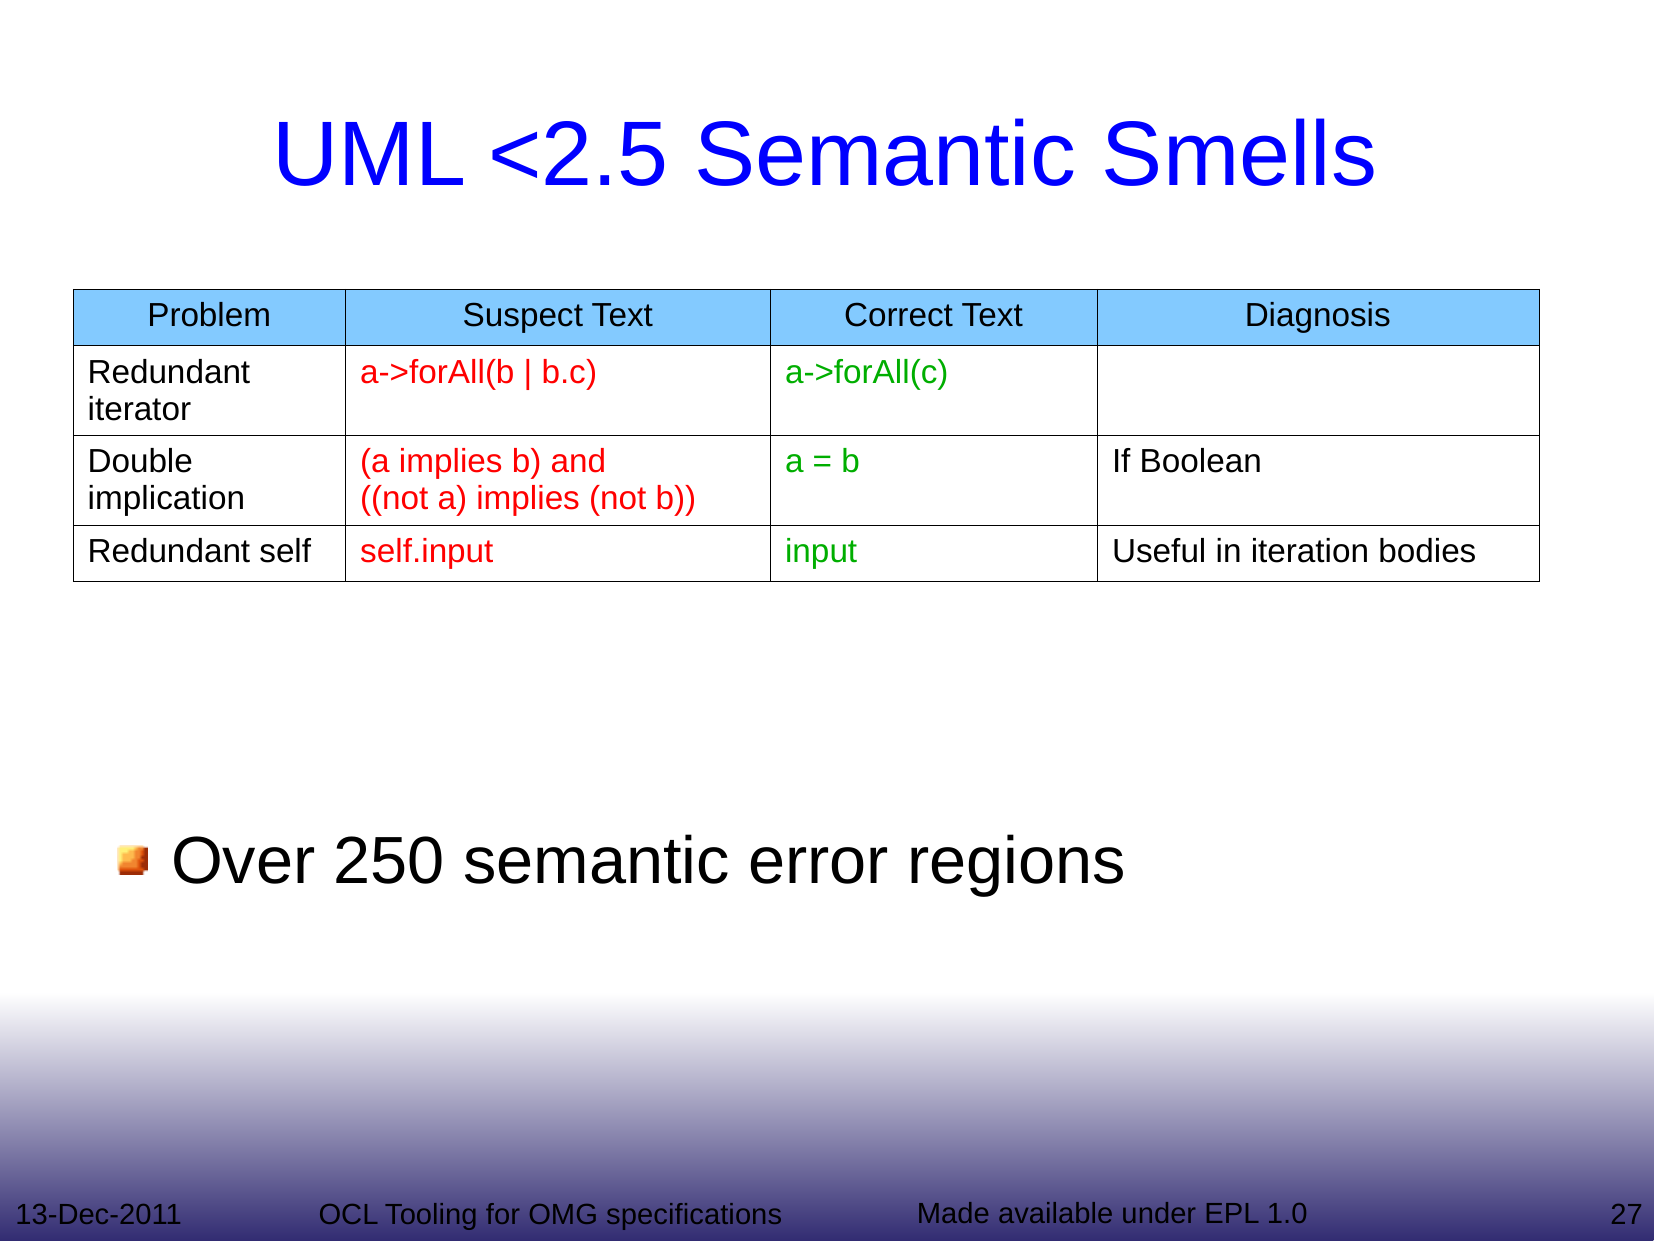

# UML <2.5 Semantic Smells
| Problem | Suspect Text | Correct Text | Diagnosis |
| --- | --- | --- | --- |
| Redundant iterator | a->forAll(b | b.c) | a->forAll(c) | |
| Double implication | (a implies b) and ((not a) implies (not b)) | a = b | If Boolean |
| Redundant self | self.input | input | Useful in iteration bodies |
Over 250 semantic error regions
13-Dec-2011
OCL Tooling for OMG specifications
27